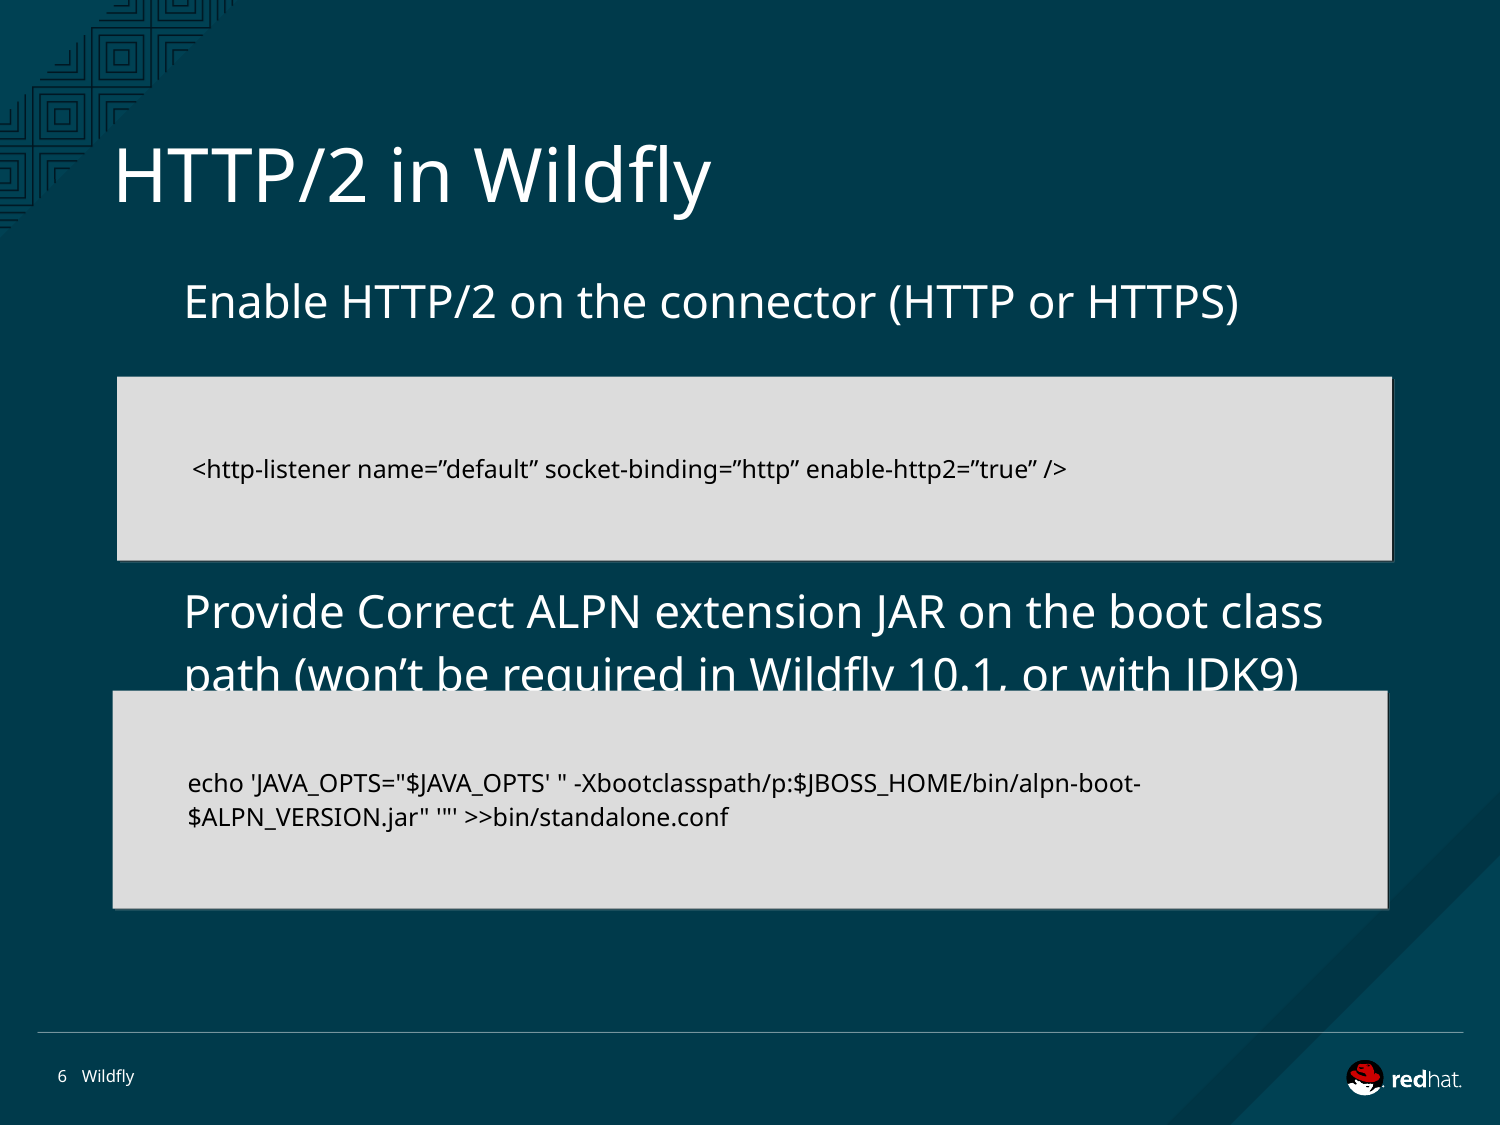

# HTTP/2 in Wildfly
Enable HTTP/2 on the connector (HTTP or HTTPS)
Provide Correct ALPN extension JAR on the boot class path (won’t be required in Wildfly 10.1, or with JDK9)
<http-listener name=”default” socket-binding=”http” enable-http2=”true” />
echo 'JAVA_OPTS="$JAVA_OPTS' " -Xbootclasspath/p:$JBOSS_HOME/bin/alpn-boot-$ALPN_VERSION.jar" '"' >>bin/standalone.conf
6
Wildfly